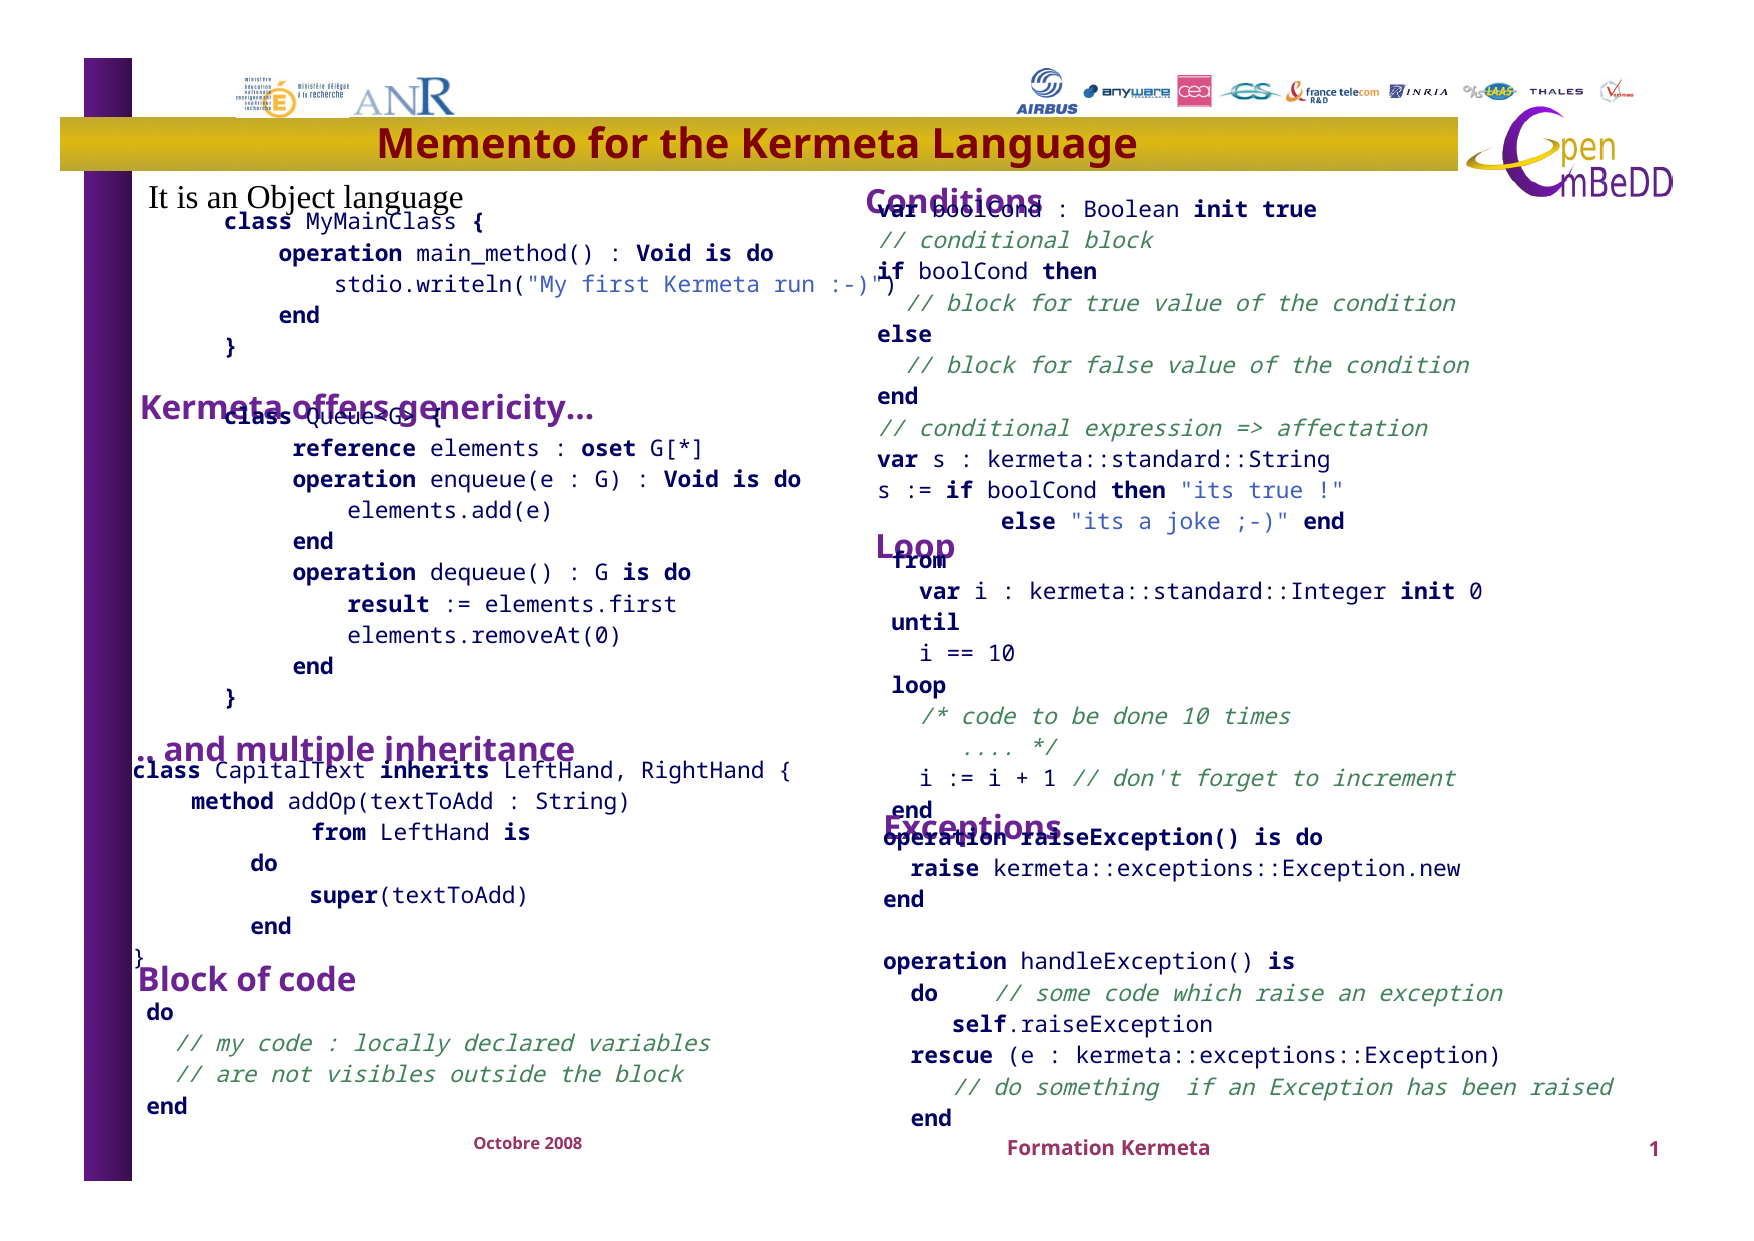

# Memento for the Kermeta Language
It is an Object language
Conditions
var boolCond : Boolean init true
// conditional block
if boolCond then
 // block for true value of the condition
else
 // block for false value of the condition
end
// conditional expression => affectation
var s : kermeta::standard::String
s := if boolCond then "its true !"
 else "its a joke ;-)" end
class MyMainClass {
 operation main_method() : Void is do
 stdio.writeln("My first Kermeta run :-)")
 end
}
Kermeta offers genericity...
class Queue<G> {
 reference elements : oset G[*]
 operation enqueue(e : G) : Void is do
 elements.add(e)
 end
 operation dequeue() : G is do
 result := elements.first
 elements.removeAt(0)
 end
}
Loop
from
 var i : kermeta::standard::Integer init 0
until
 i == 10
loop
 /* code to be done 10 times
 .... */
 i := i + 1 // don't forget to increment
end
.. and multiple inheritance
class CapitalText inherits LeftHand, RightHand {
	method addOp(textToAdd : String)
 from LeftHand is
		do
			super(textToAdd)
		end
}
Exceptions
operation raiseException() is do
 raise kermeta::exceptions::Exception.new
end
operation handleException() is
 do // some code which raise an exception
 self.raiseException
 rescue (e : kermeta::exceptions::Exception)
 // do something if an Exception has been raised
 end
Block of code
do
 // my code : locally declared variables
 // are not visibles outside the block
end
Pied de page fixe
Pied de page
1